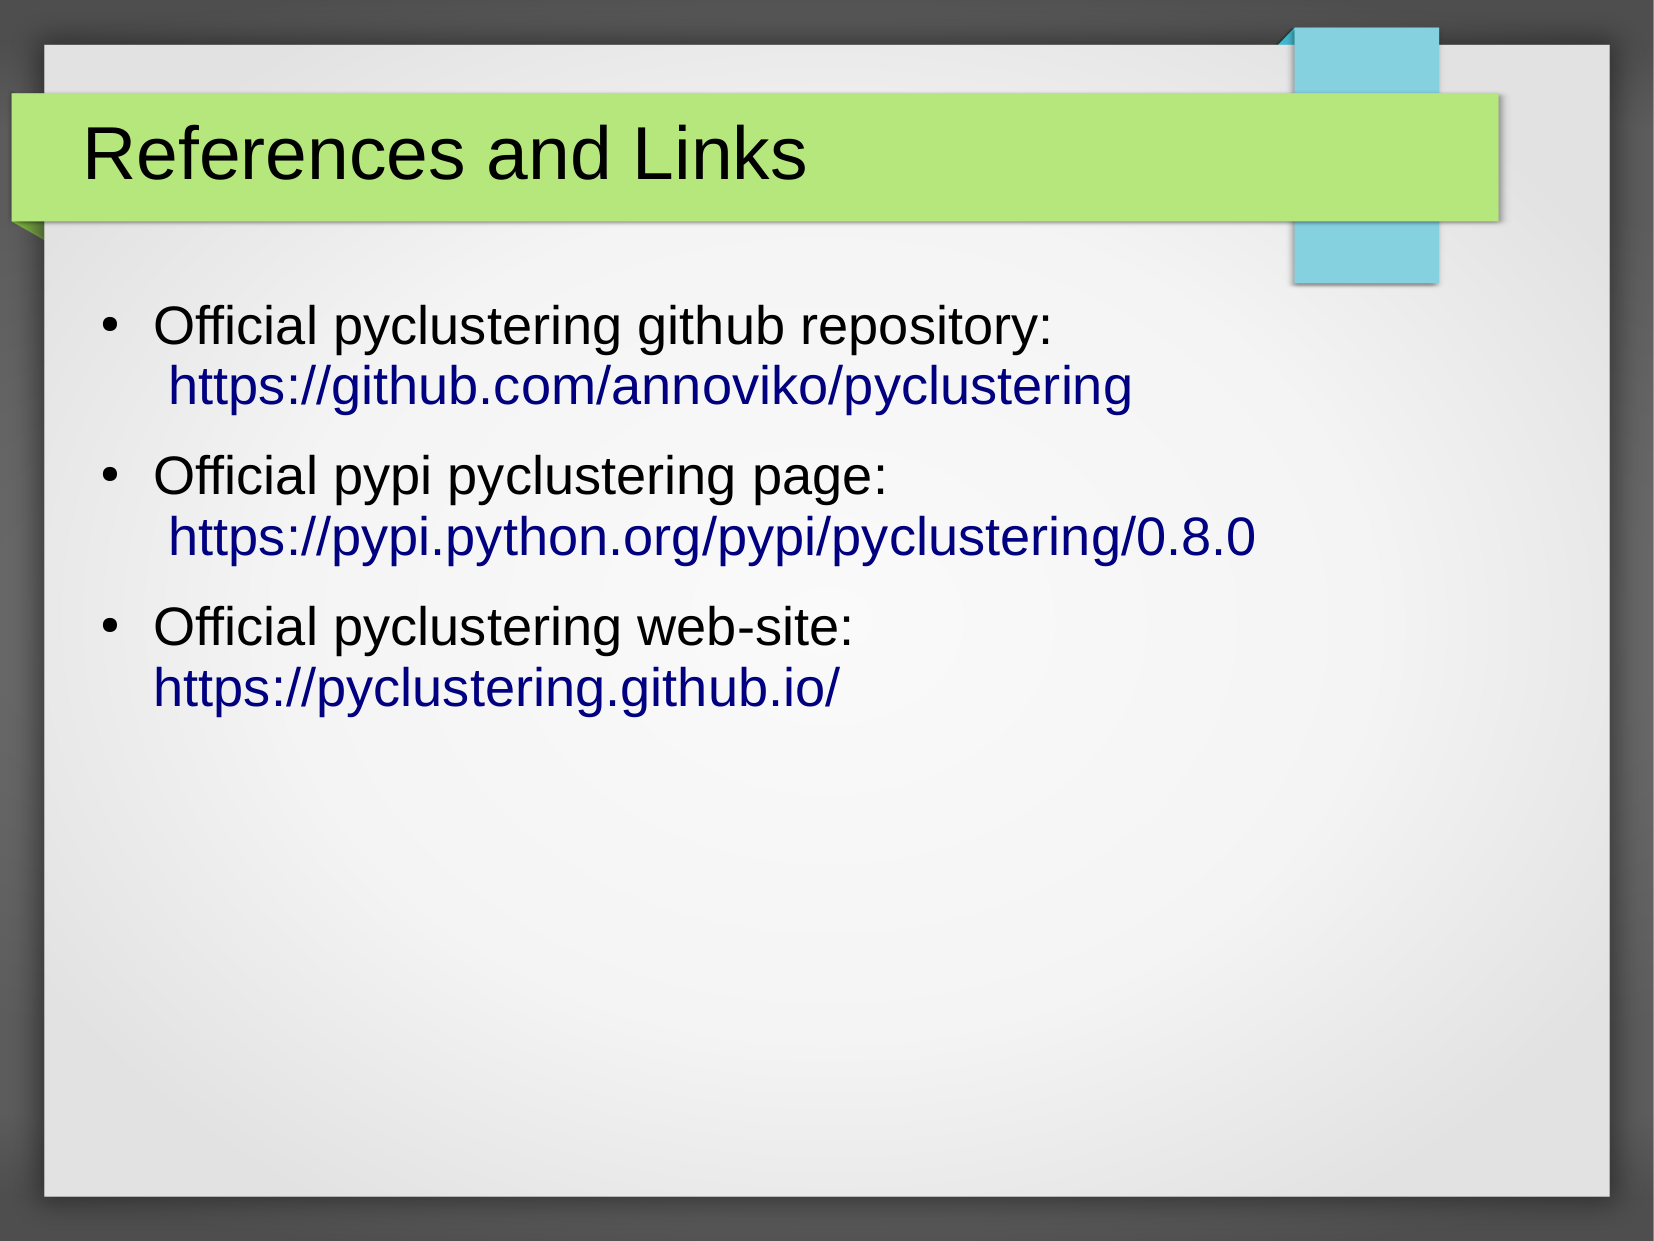

# References and Links
Official pyclustering github repository:
 https://github.com/annoviko/pyclustering
Official pypi pyclustering page:
 https://pypi.python.org/pypi/pyclustering/0.8.0
Official pyclustering web-site:
https://pyclustering.github.io/